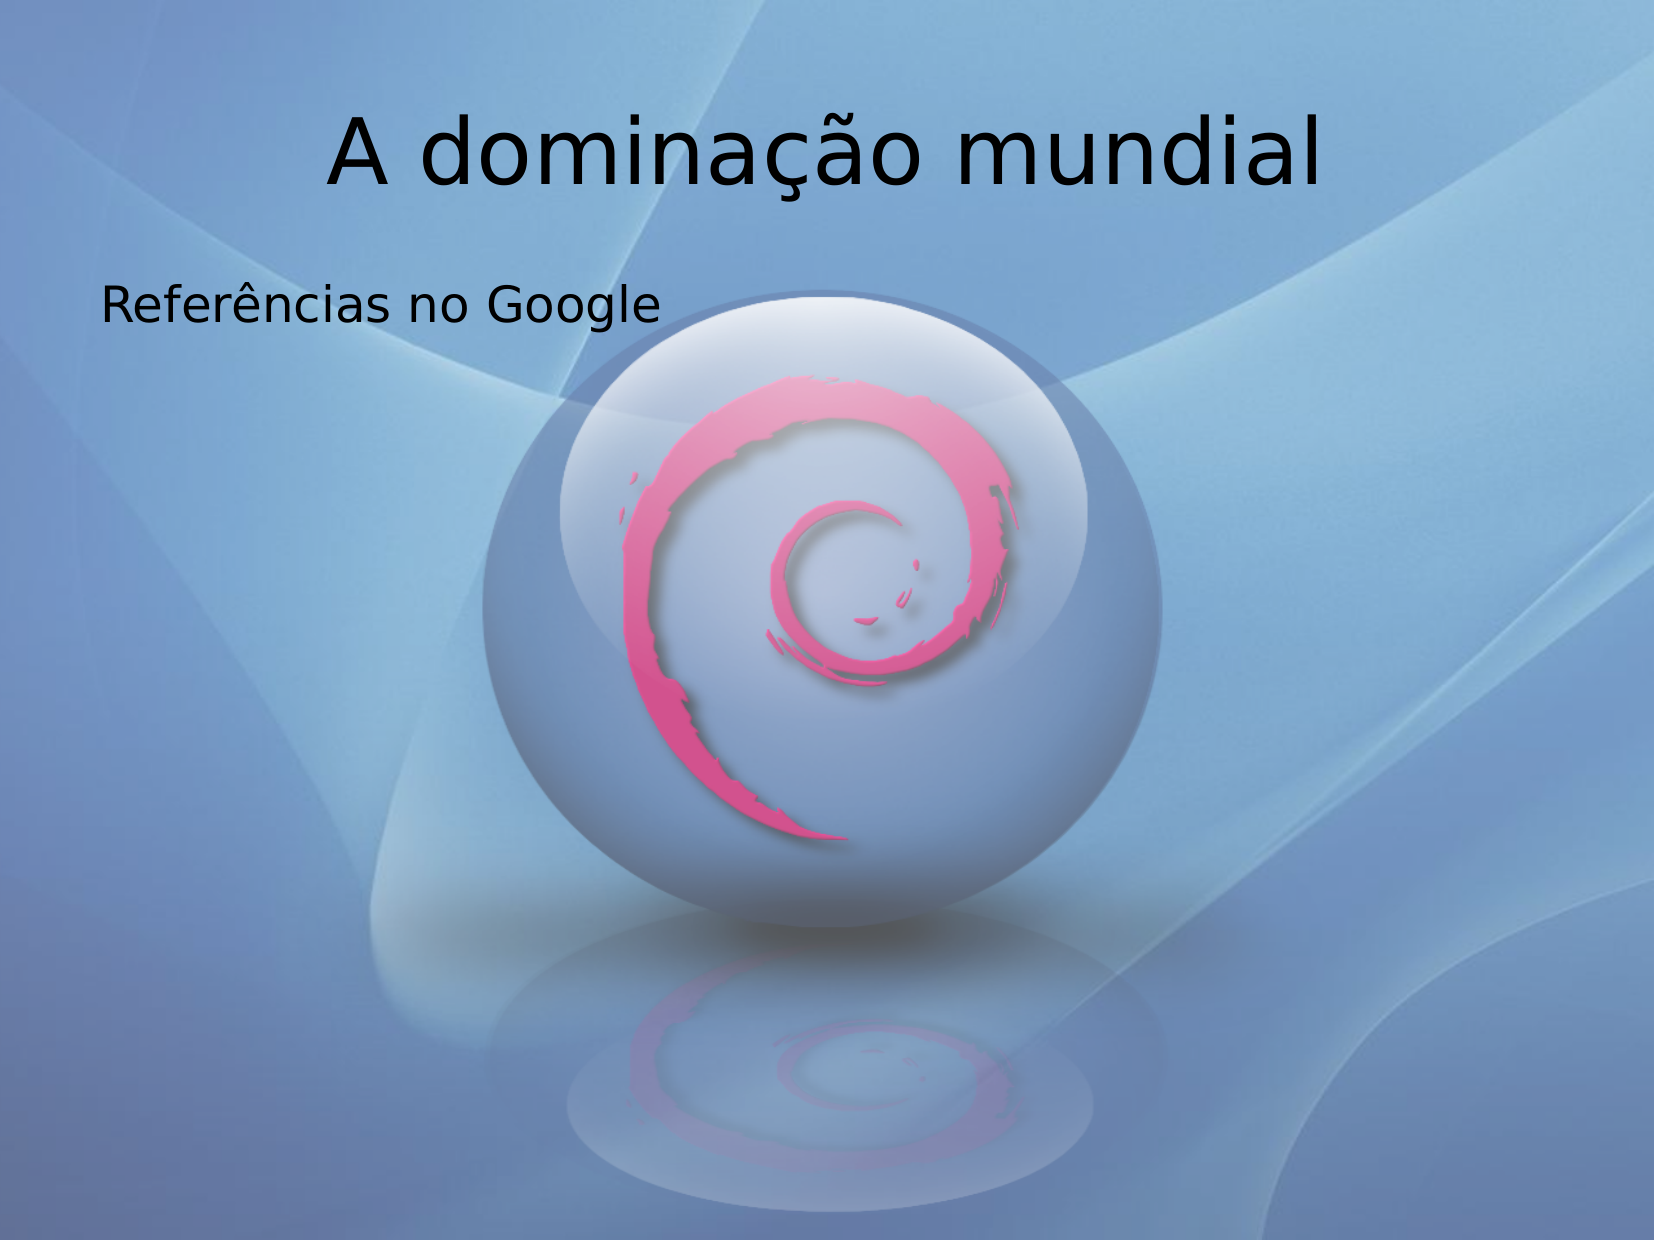

# A dominação mundial
Referências no Google